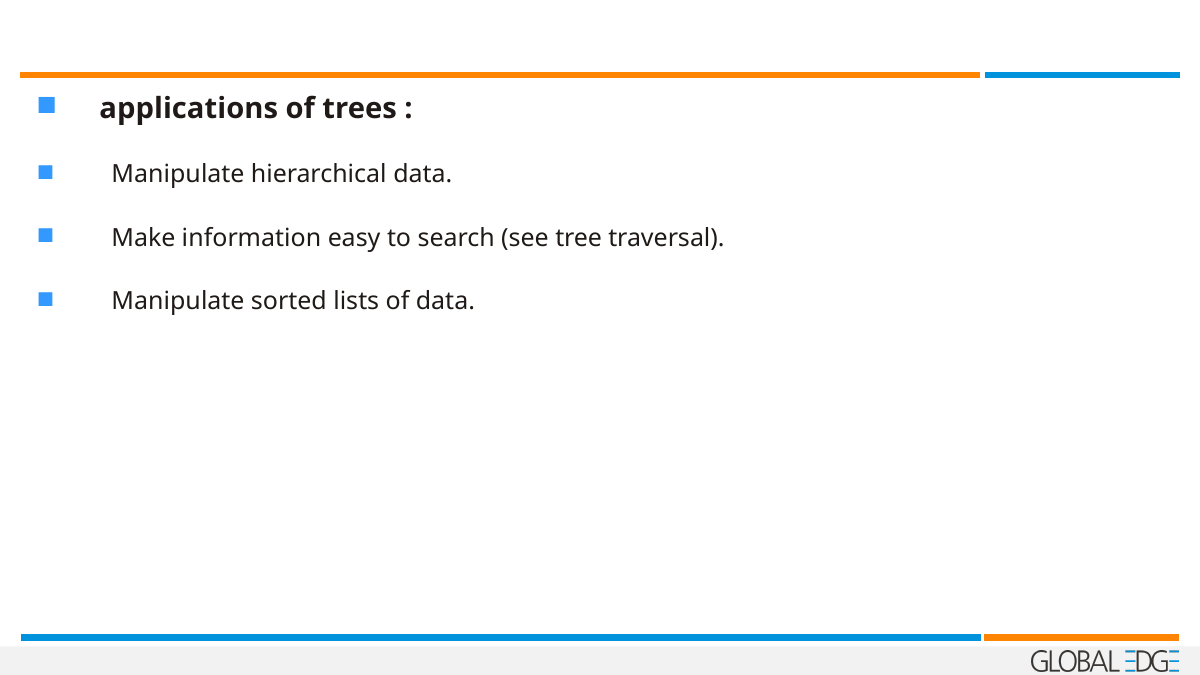

#
 applications of trees :
 Manipulate hierarchical data.
 Make information easy to search (see tree traversal).
 Manipulate sorted lists of data.